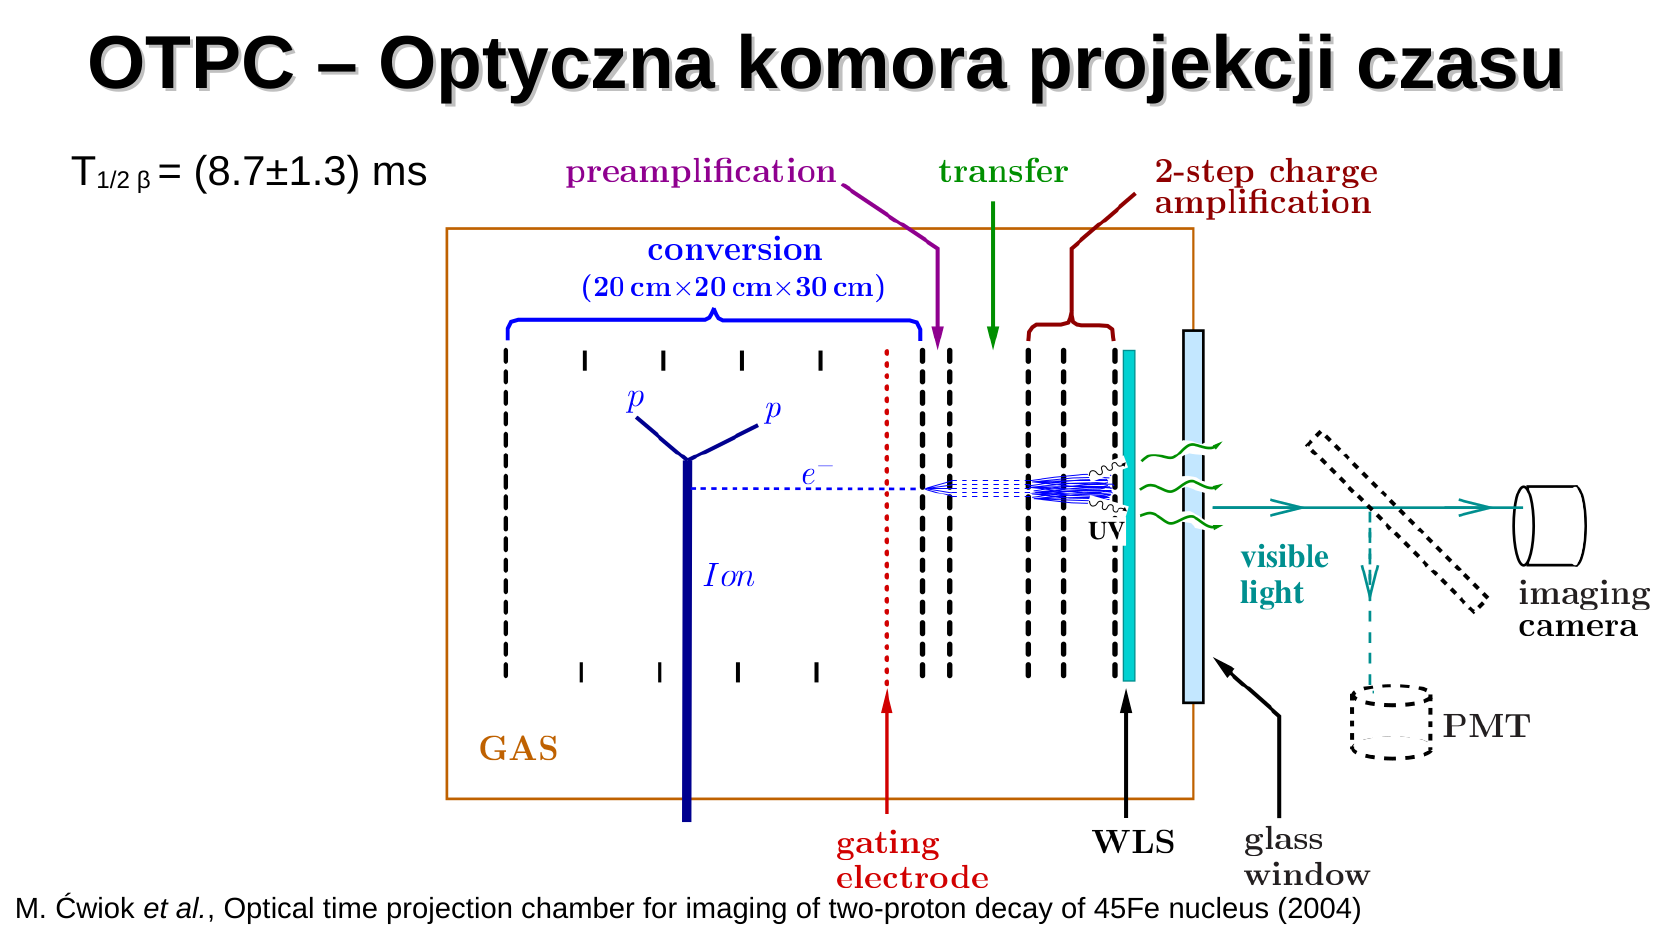

# OTPC – Optyczna komora projekcji czasu
T1/2 β = (8.7±1.3) ms
M. Ćwiok et al., Optical time projection chamber for imaging of two-proton decay of 45Fe nucleus (2004)